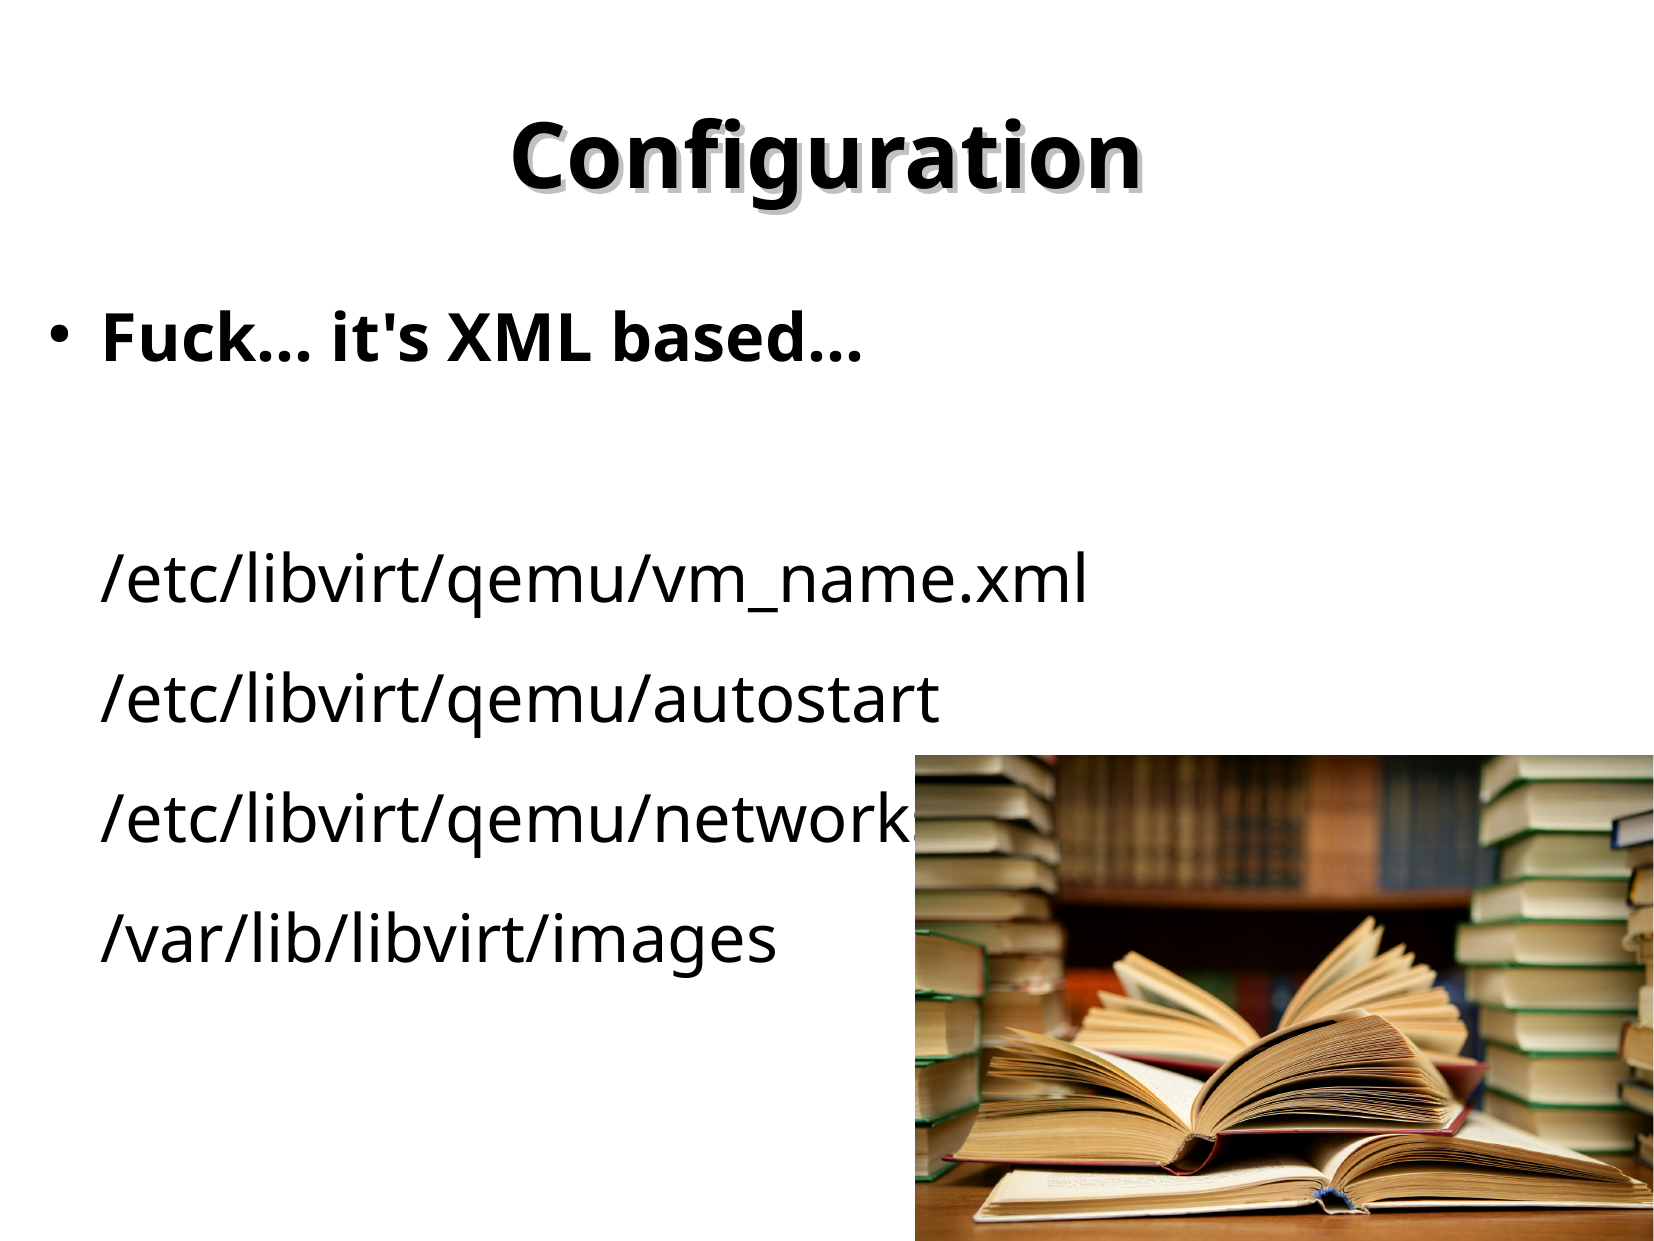

# Configuration
Fuck... it's XML based...
/etc/libvirt/qemu/vm_name.xml
/etc/libvirt/qemu/autostart
/etc/libvirt/qemu/networks
/var/lib/libvirt/images